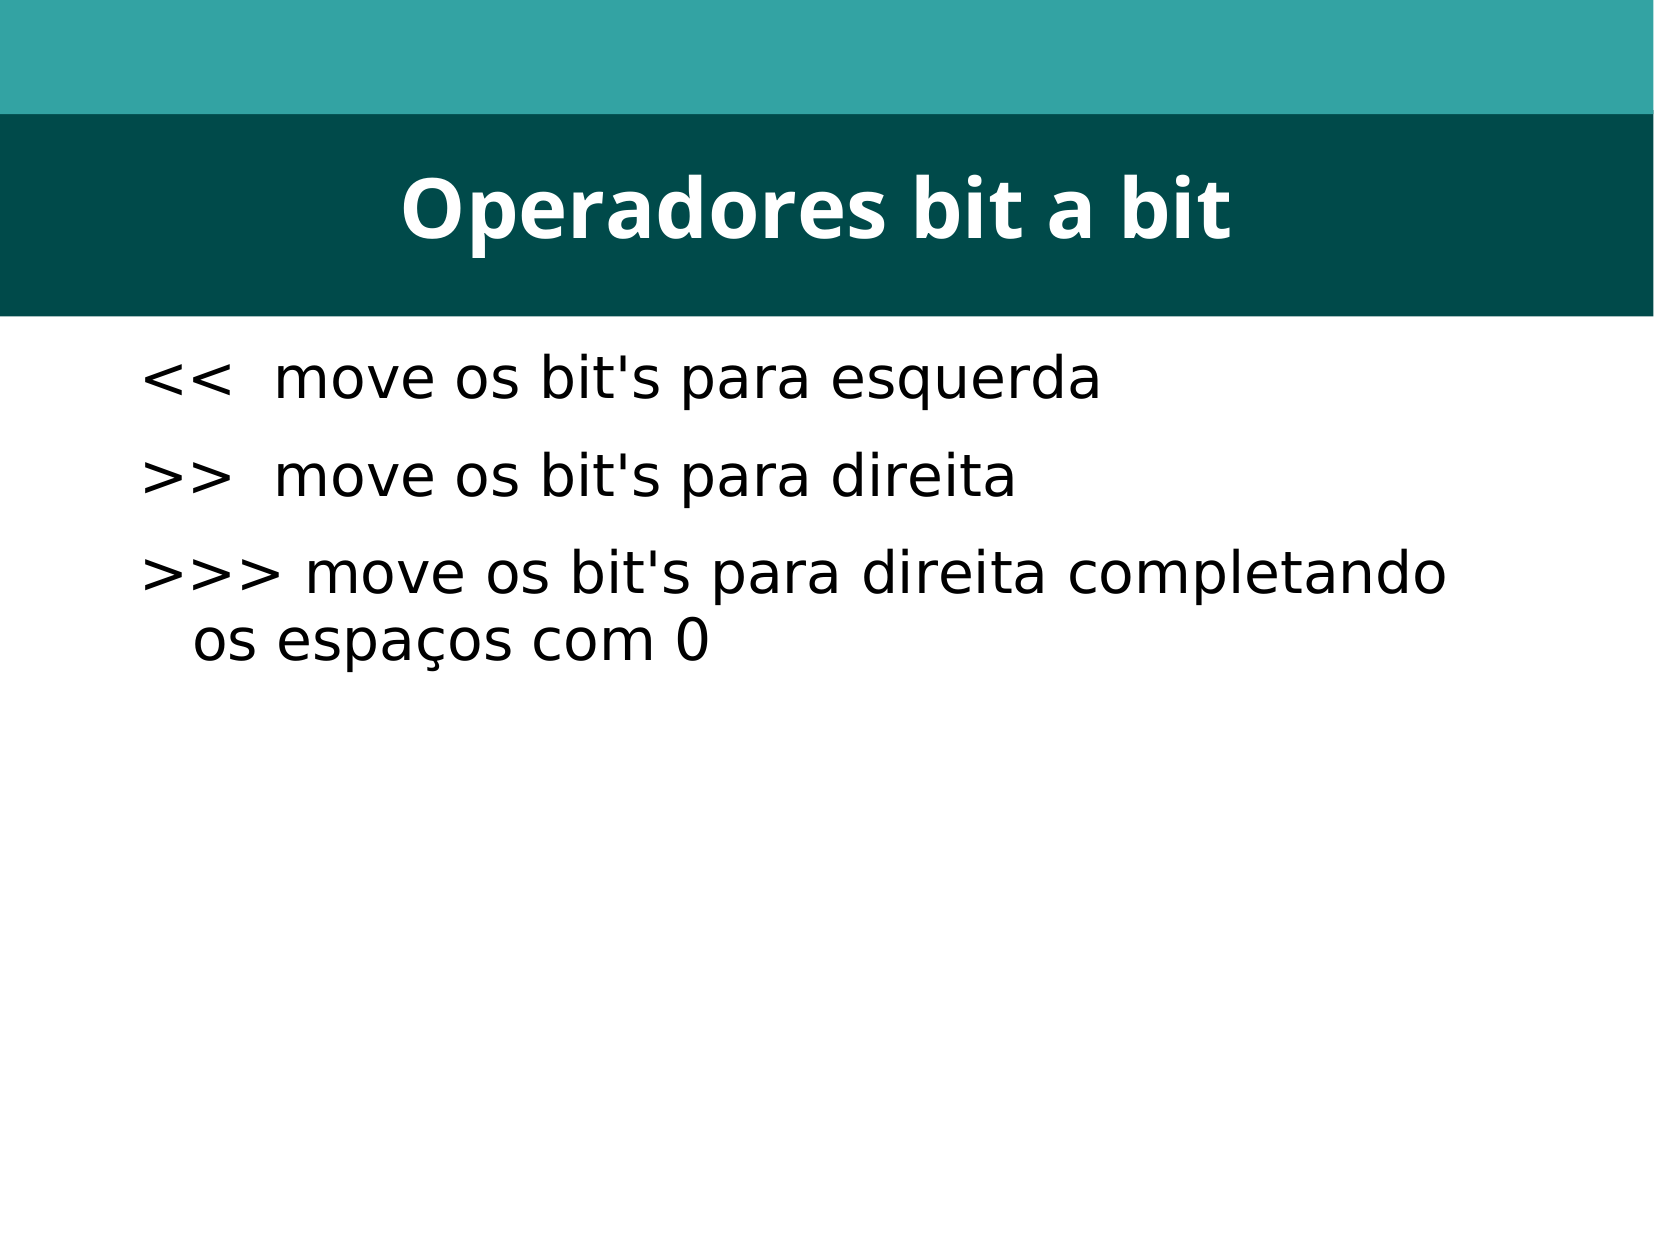

# Operadores bit a bit
<< move os bit's para esquerda
>> move os bit's para direita
>>> move os bit's para direita completando os espaços com 0